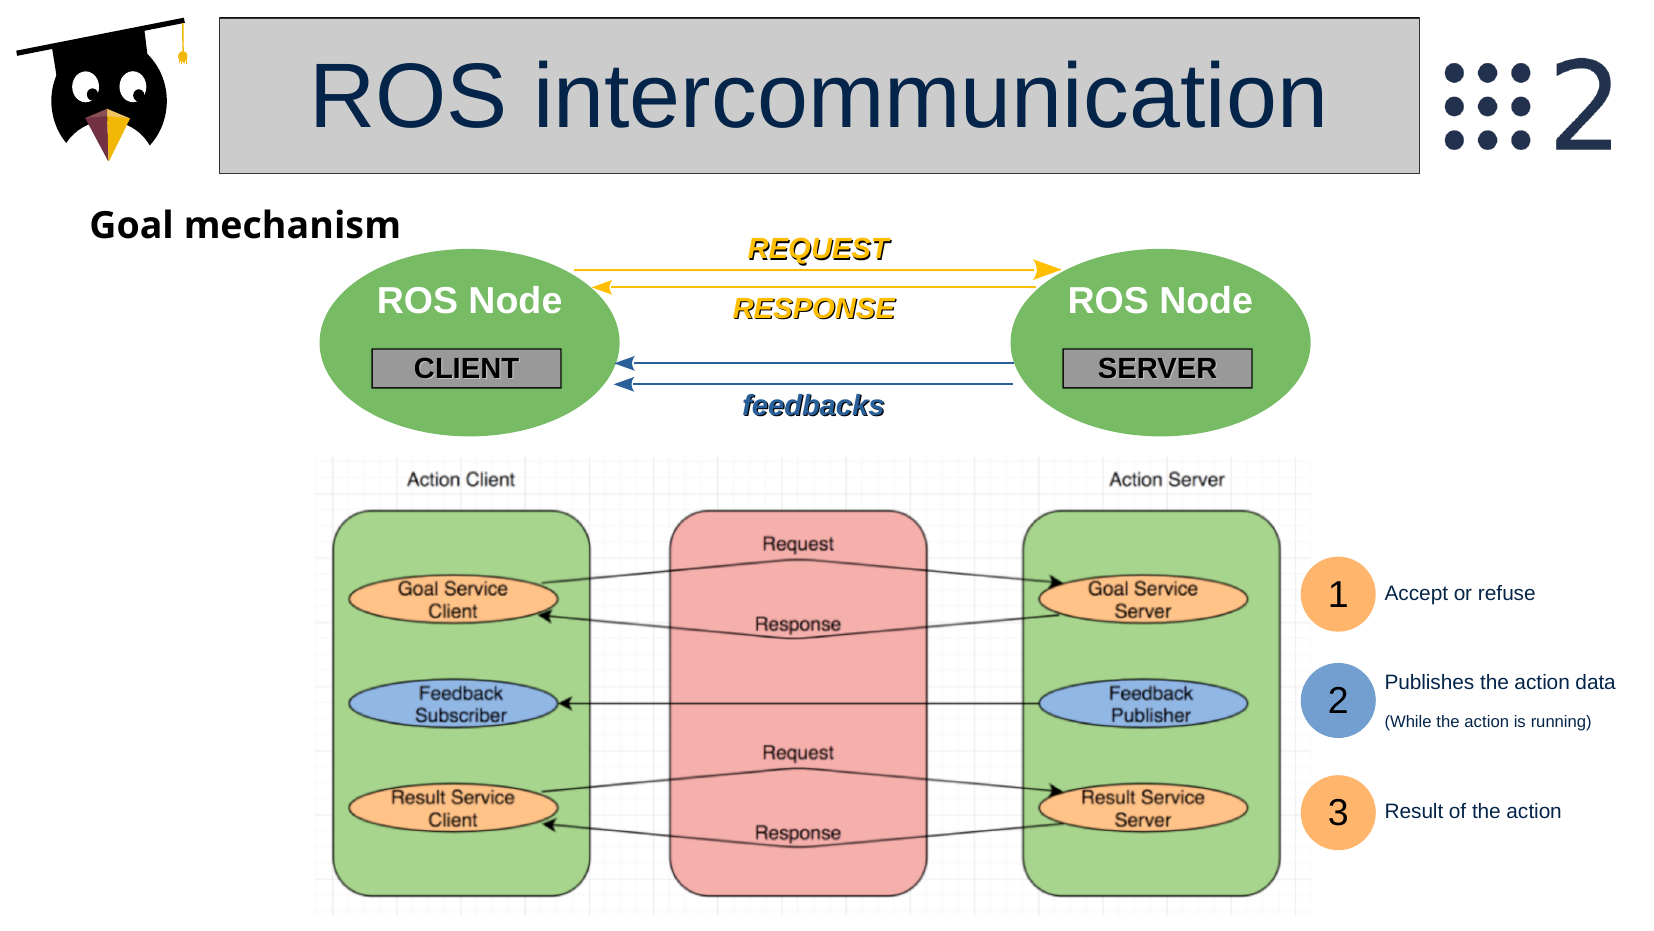

# ROS intercommunication
Goal mechanism
ROS Node
ROS Node
REQUEST
RESPONSE
CLIENT
SERVER
feedbacks
1
Accept or refuse
2
Publishes the action data
(While the action is running)
3
Result of the action